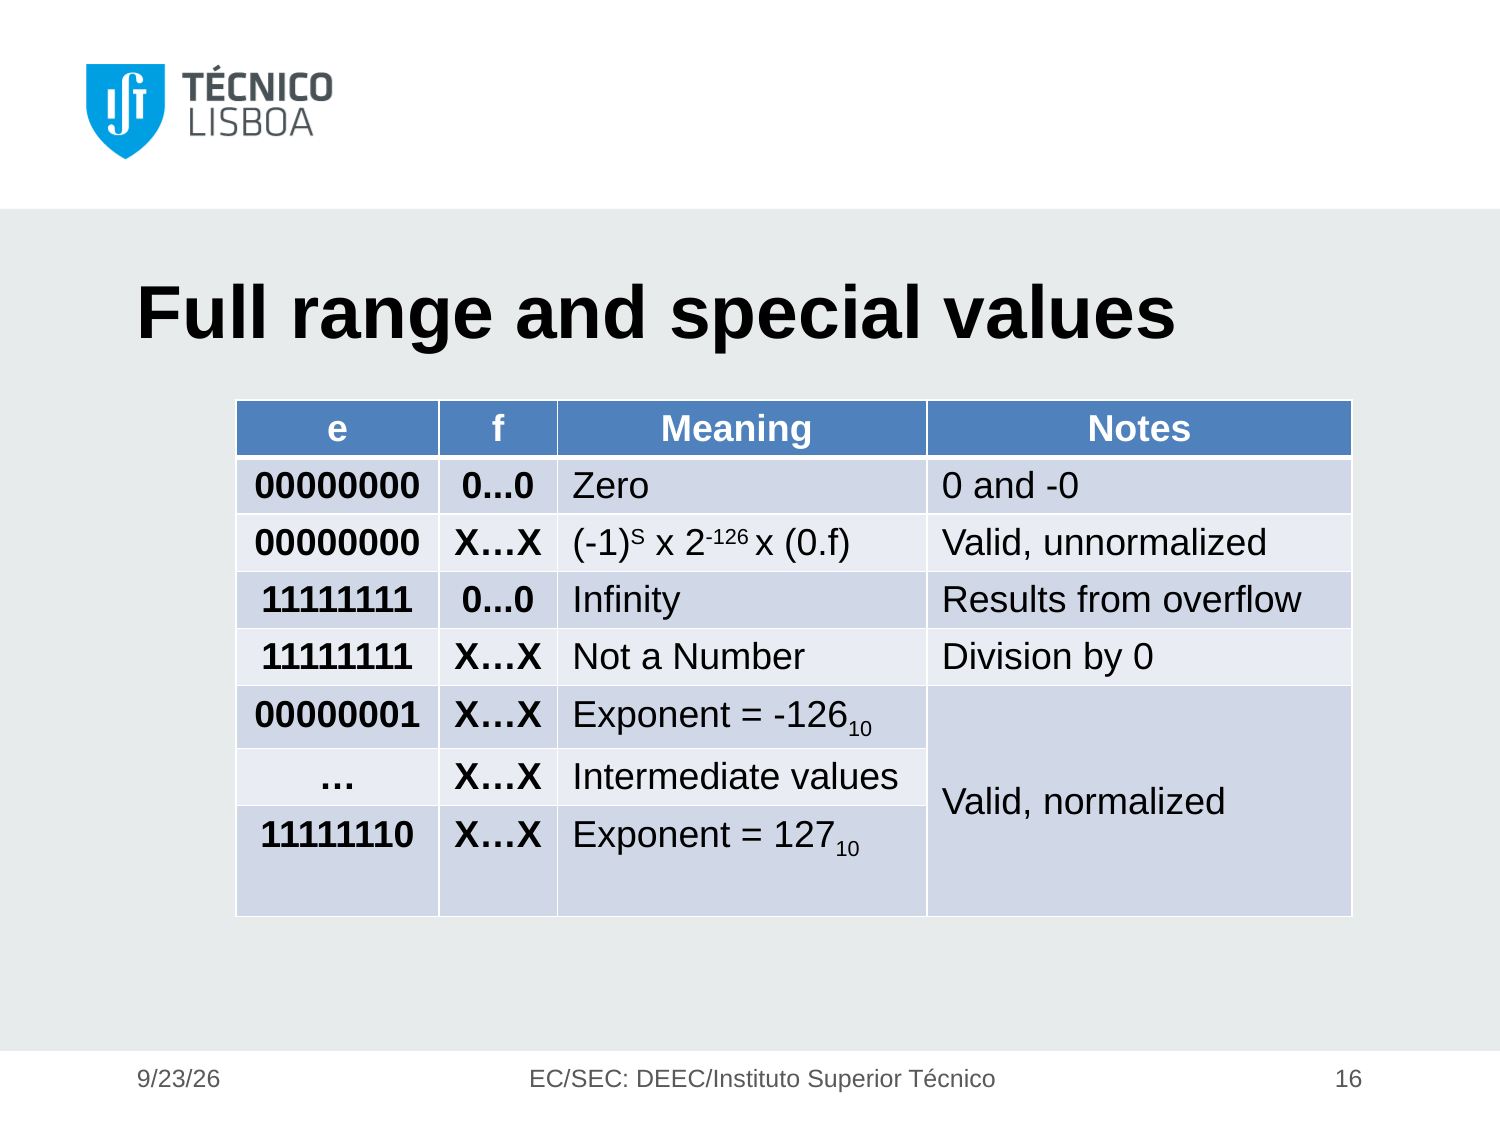

# Full range and special values
| e | f | Meaning | Notes |
| --- | --- | --- | --- |
| 00000000 | 0...0 | Zero | 0 and -0 |
| 00000000 | X…X | (-1)S x 2-126 x (0.f) | Valid, unnormalized |
| 11111111 | 0...0 | Infinity | Results from overflow |
| 11111111 | X…X | Not a Number | Division by 0 |
| 00000001 | X…X | Exponent = -12610 | Valid, normalized |
| … | X…X | Intermediate values | |
| 11111110 | X…X | Exponent = 12710 | |
EC/SEC: DEEC/Instituto Superior Técnico